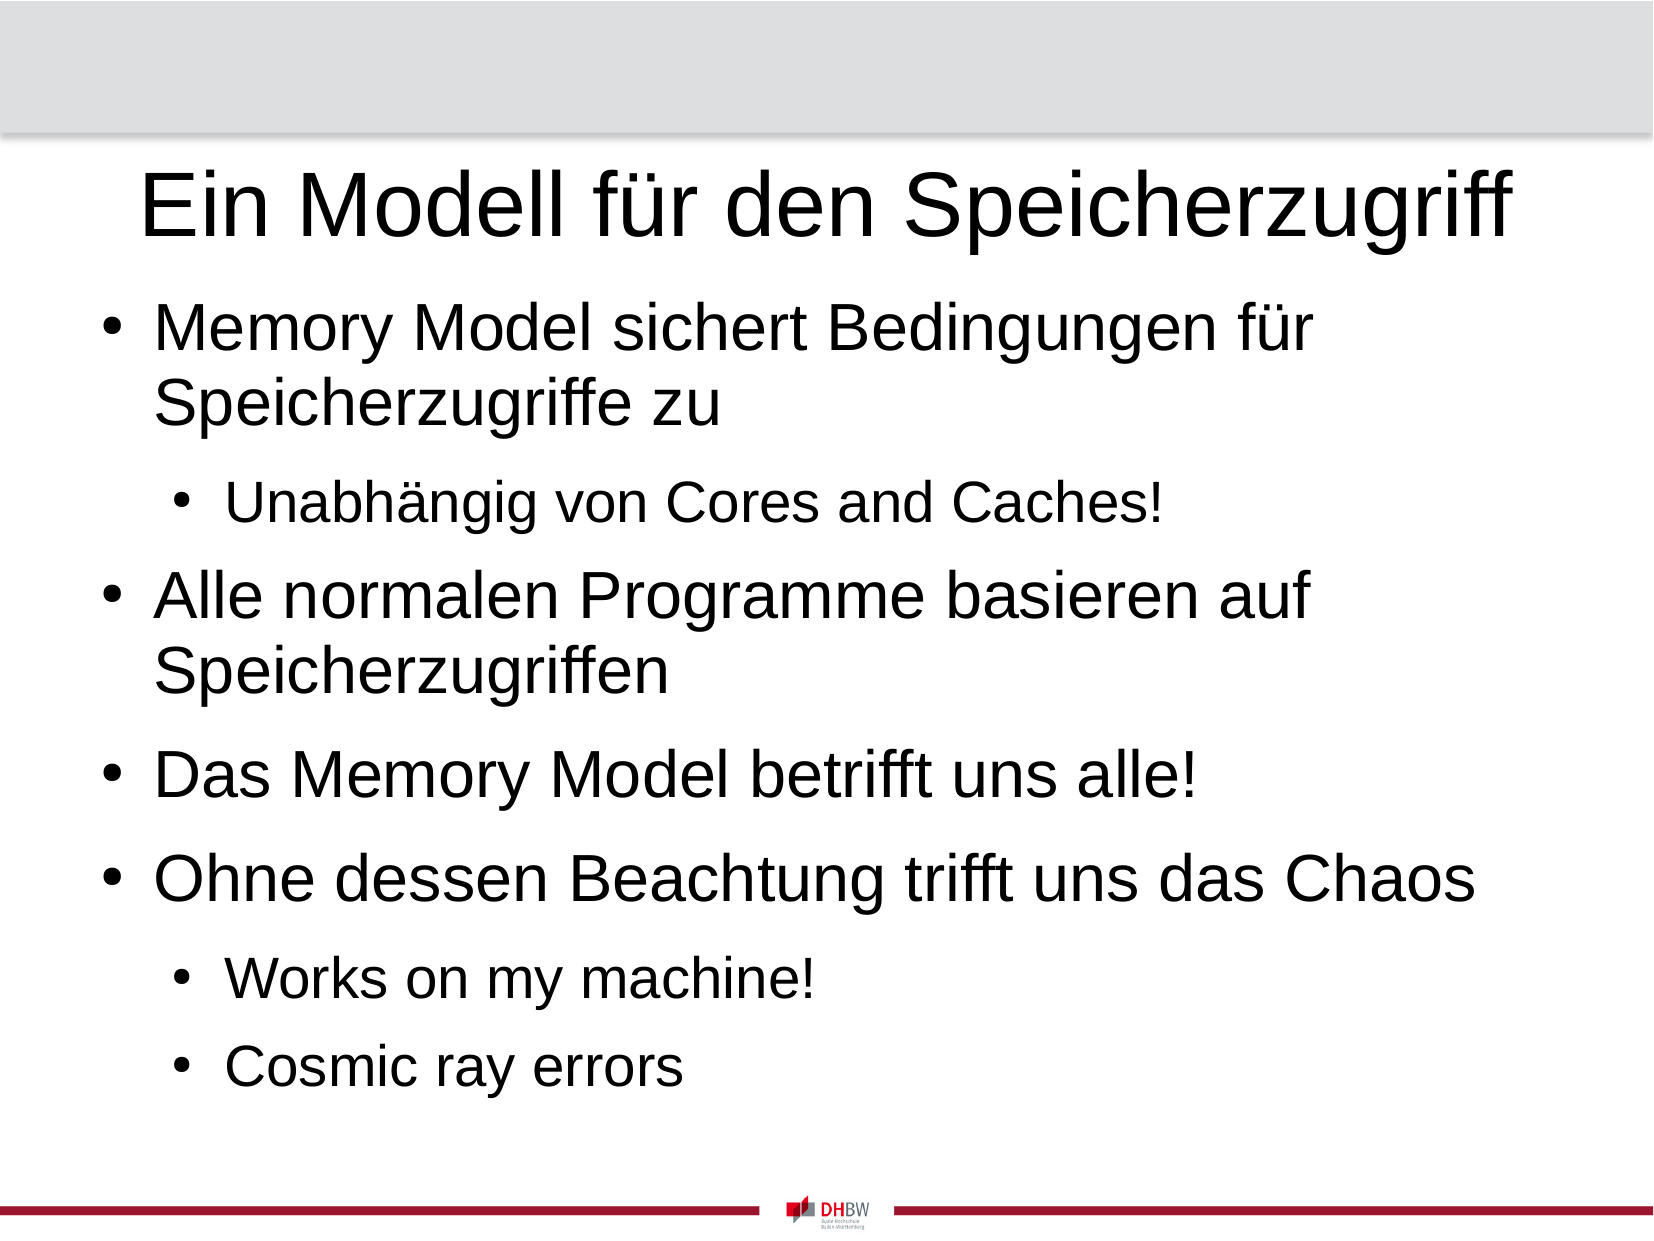

# Ein Modell für den Speicherzugriff
Memory Model sichert Bedingungen für Speicherzugriffe zu
Unabhängig von Cores and Caches!
Alle normalen Programme basieren auf Speicherzugriffen
Das Memory Model betrifft uns alle!
Ohne dessen Beachtung trifft uns das Chaos
Works on my machine!
Cosmic ray errors